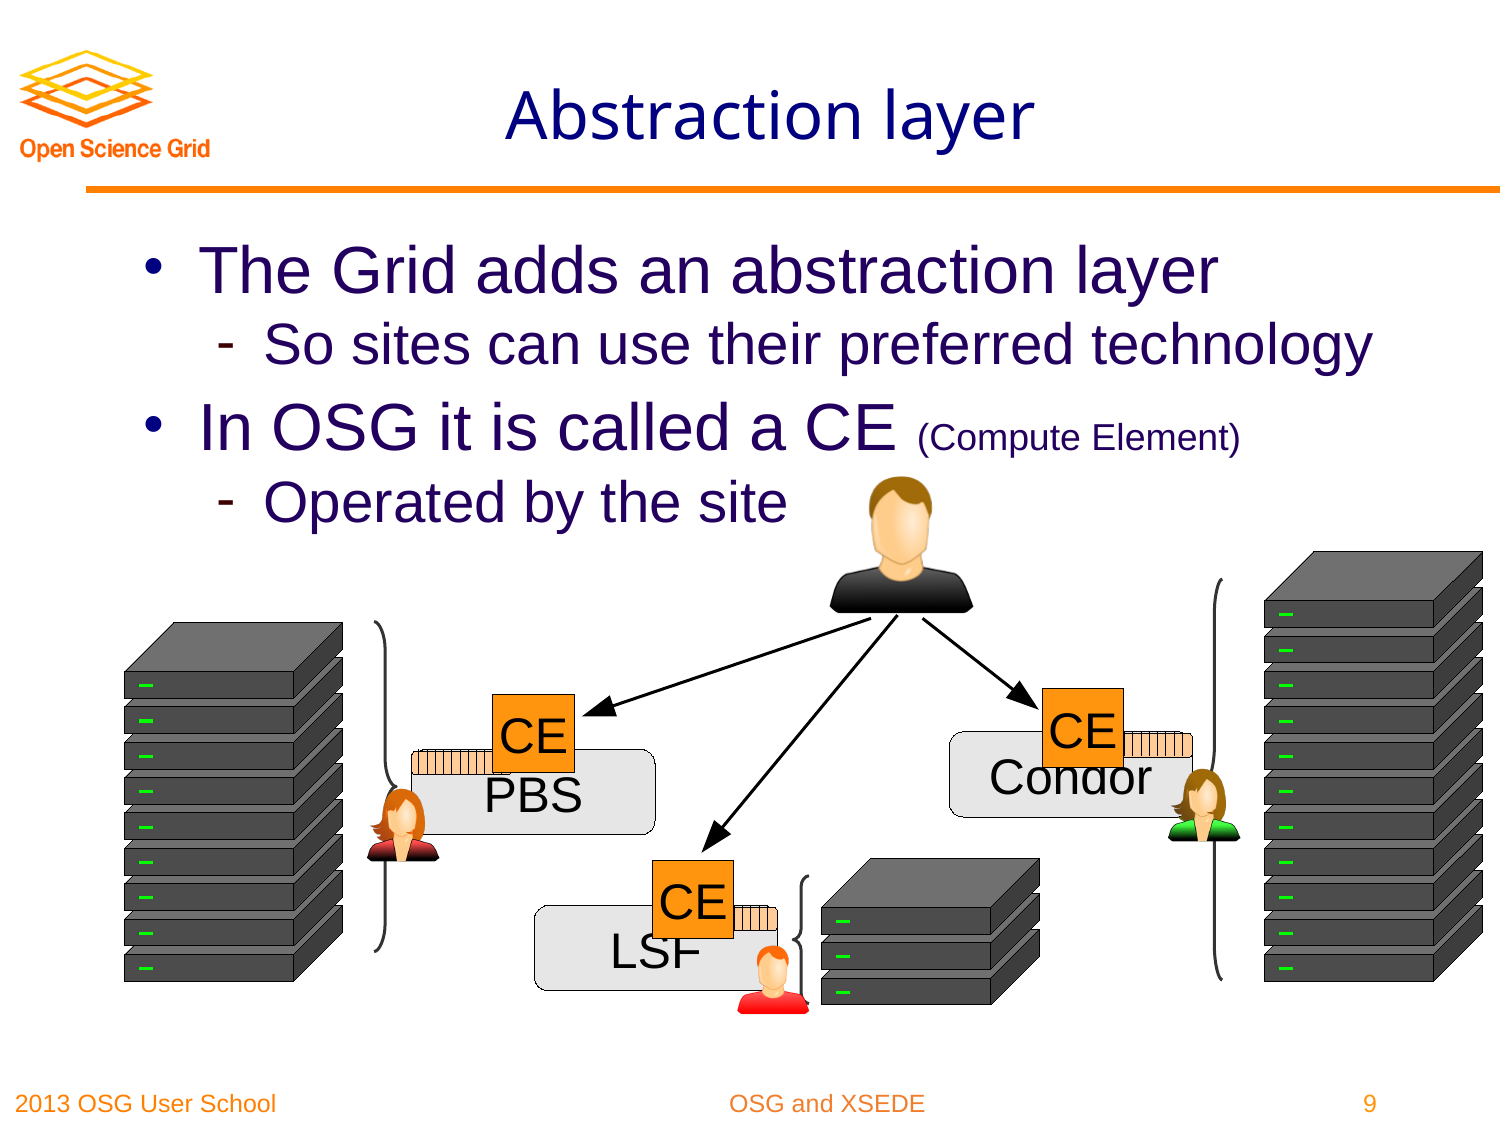

# Abstraction layer
The Grid adds an abstraction layer
So sites can use their preferred technology
In OSG it is called a CE (Compute Element)
Operated by the site
CE
CE
Condor
PBS
CE
LSF
9